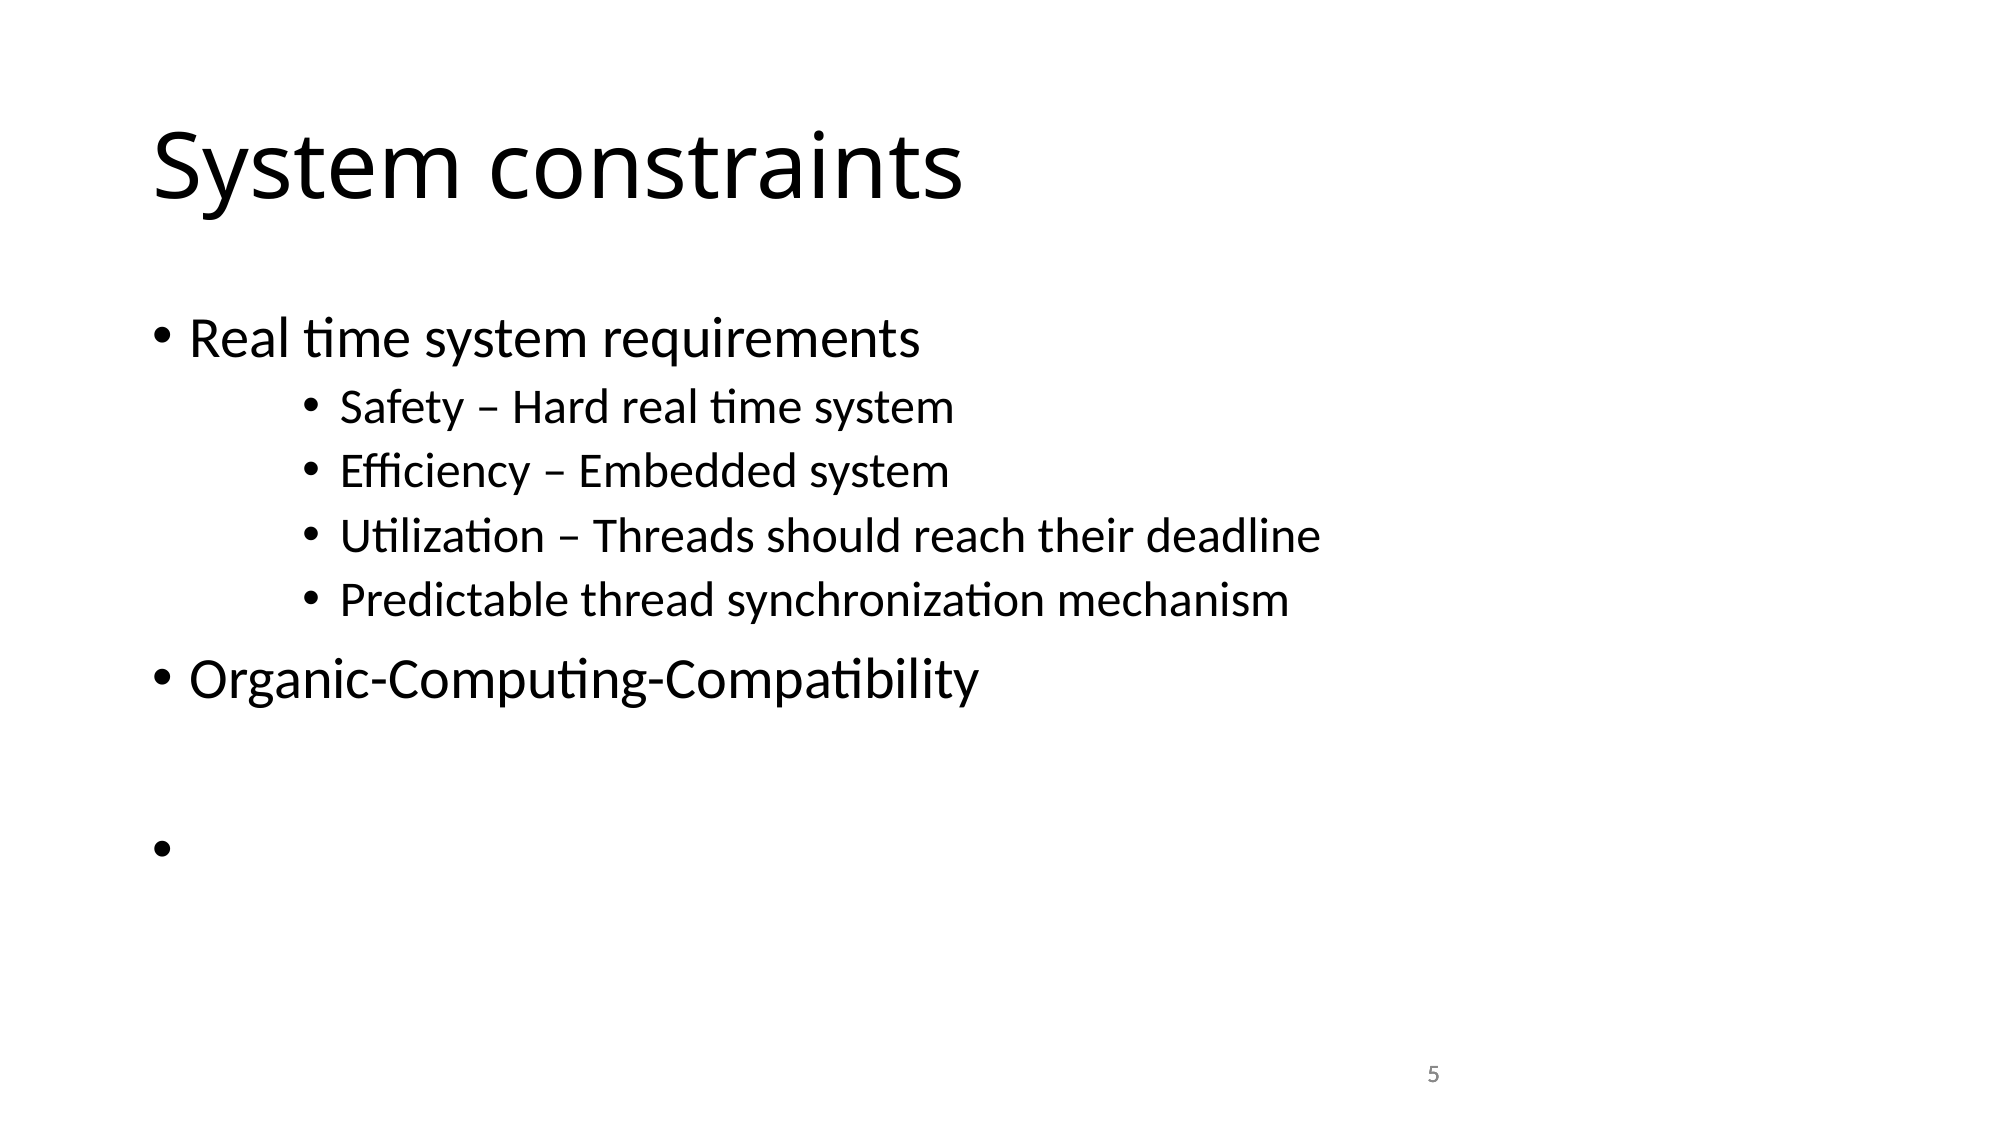

# System constraints
Real time system requirements
Safety – Hard real time system
Efficiency – Embedded system
Utilization – Threads should reach their deadline
Predictable thread synchronization mechanism
Organic-Computing-Compatibility
5
5
5